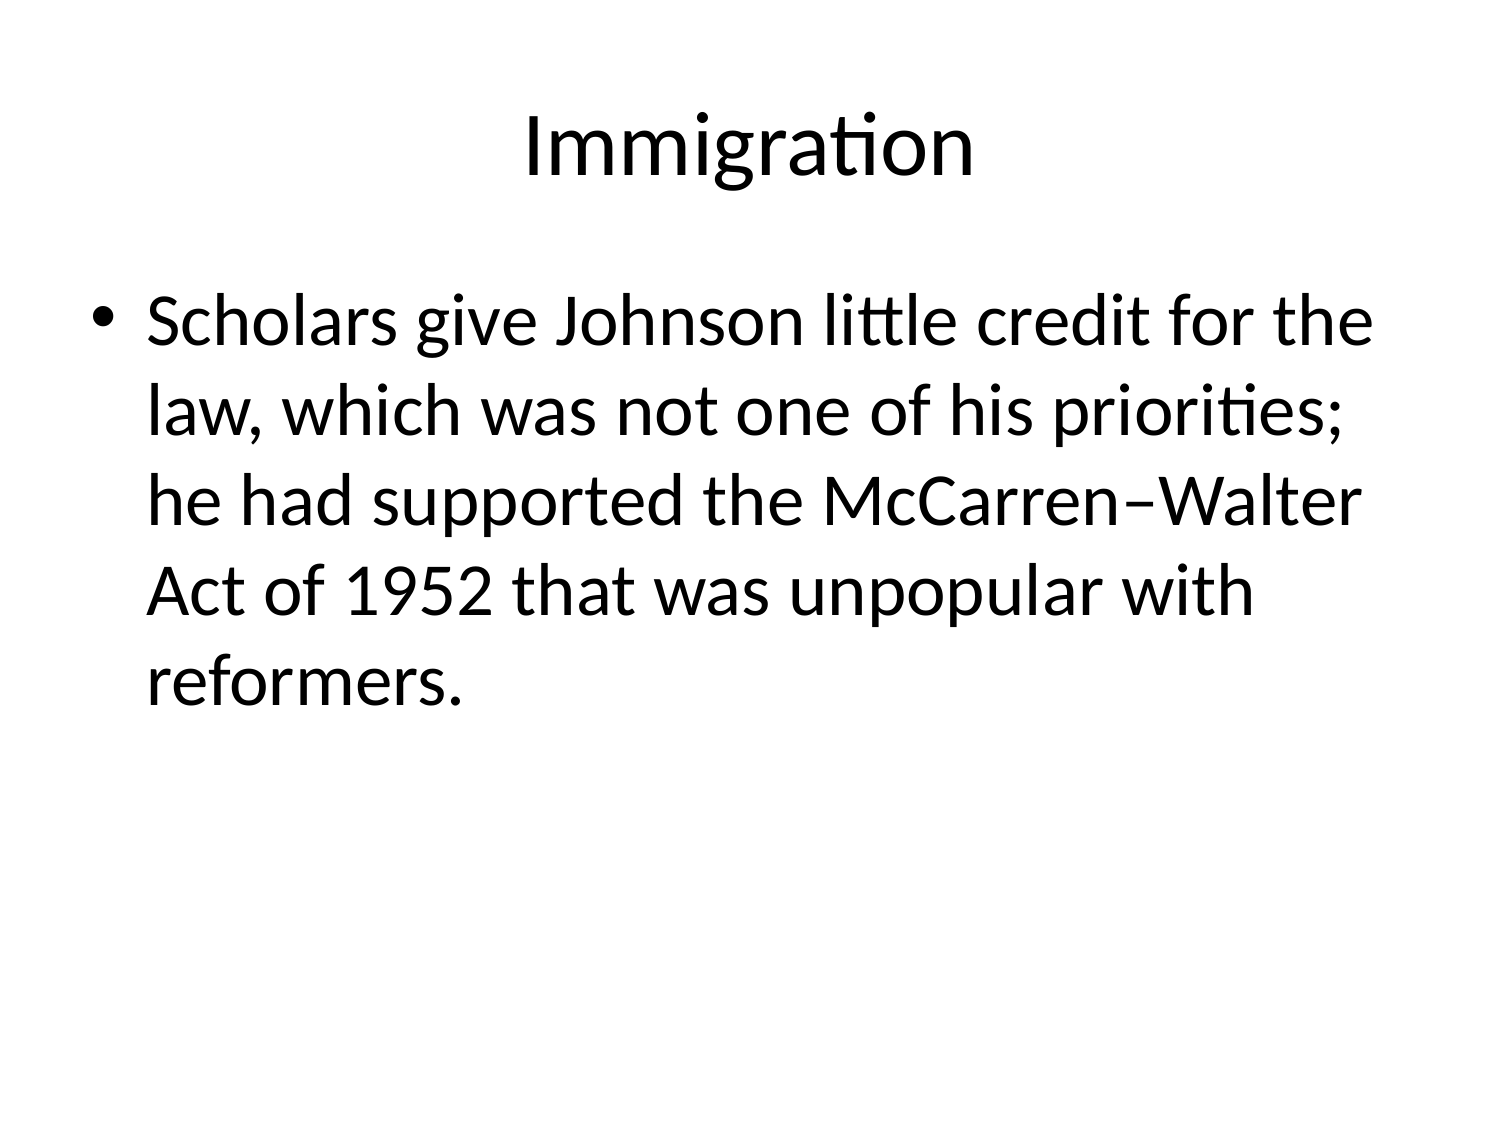

# Immigration
Scholars give Johnson little credit for the law, which was not one of his priorities; he had supported the McCarren–Walter Act of 1952 that was unpopular with reformers.